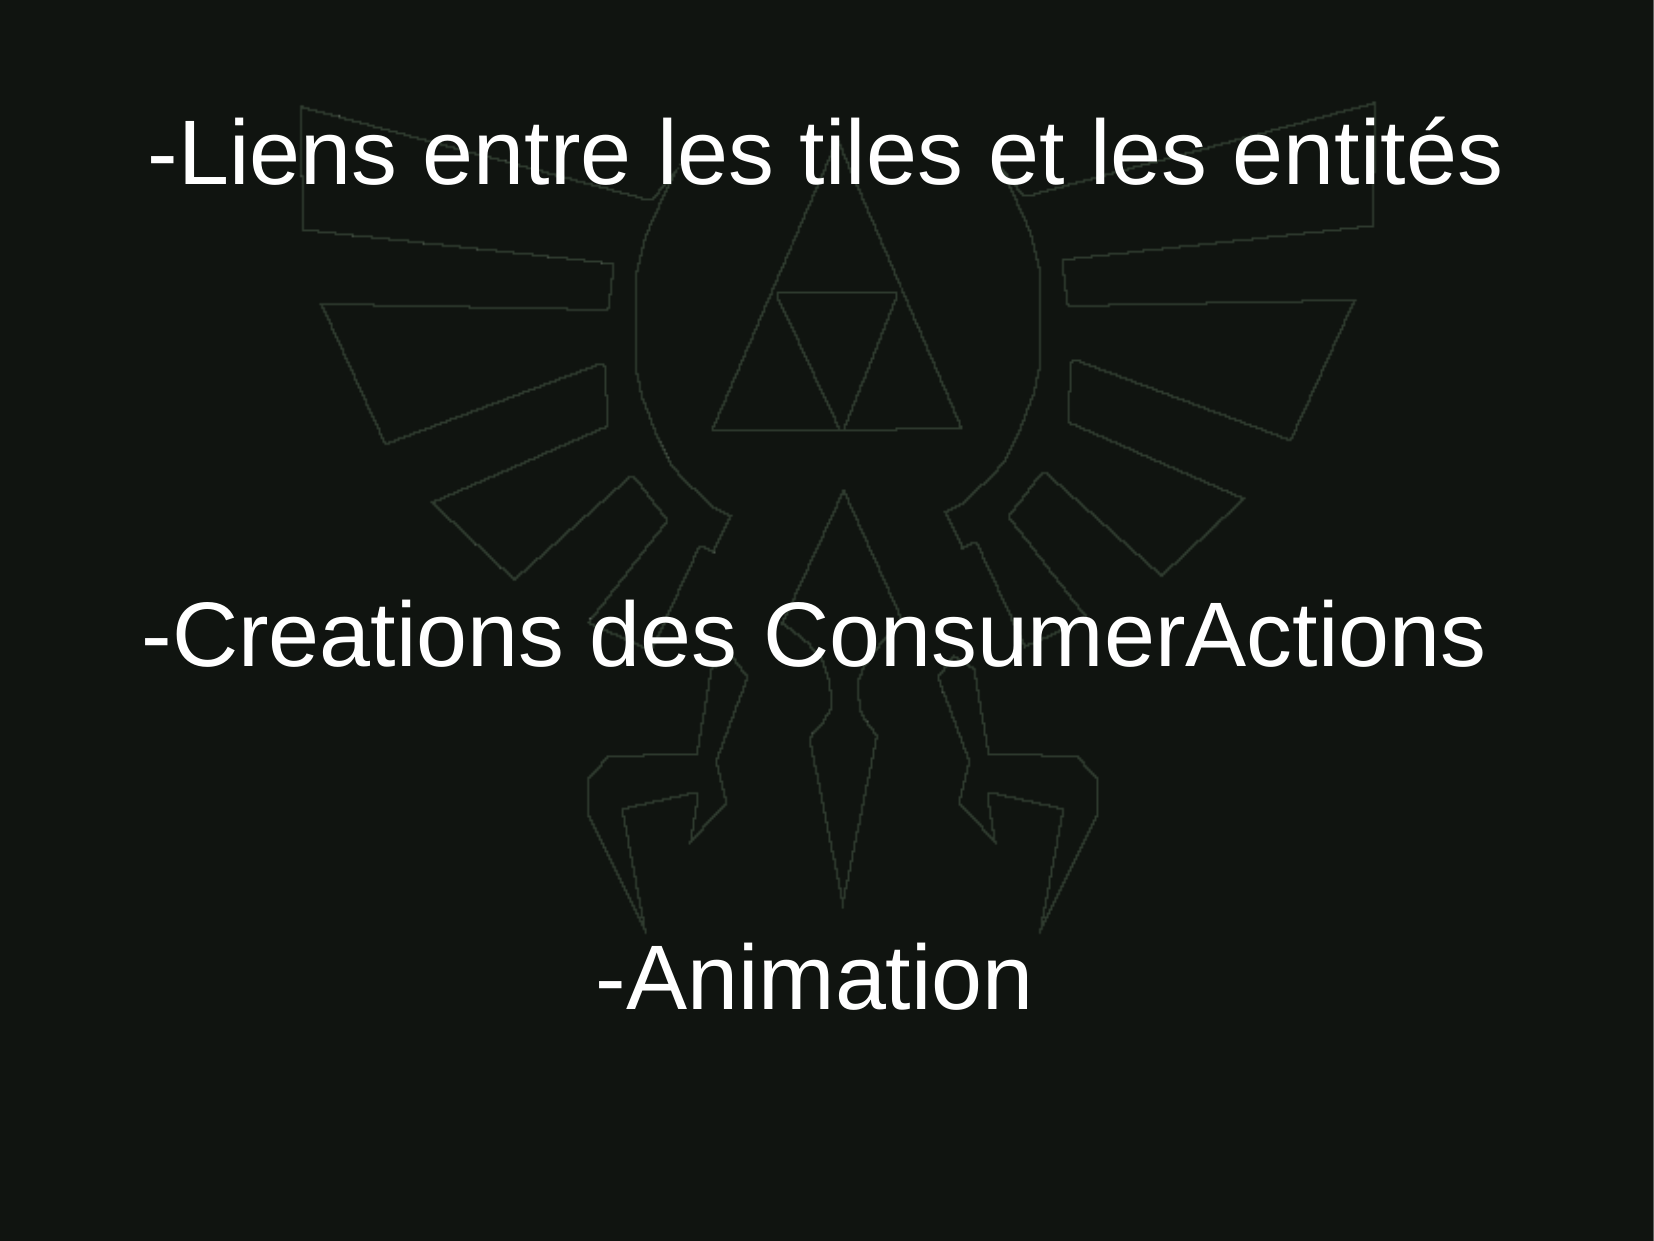

# -Liens entre les tiles et les entités
-Creations des ConsumerActions
-Animation